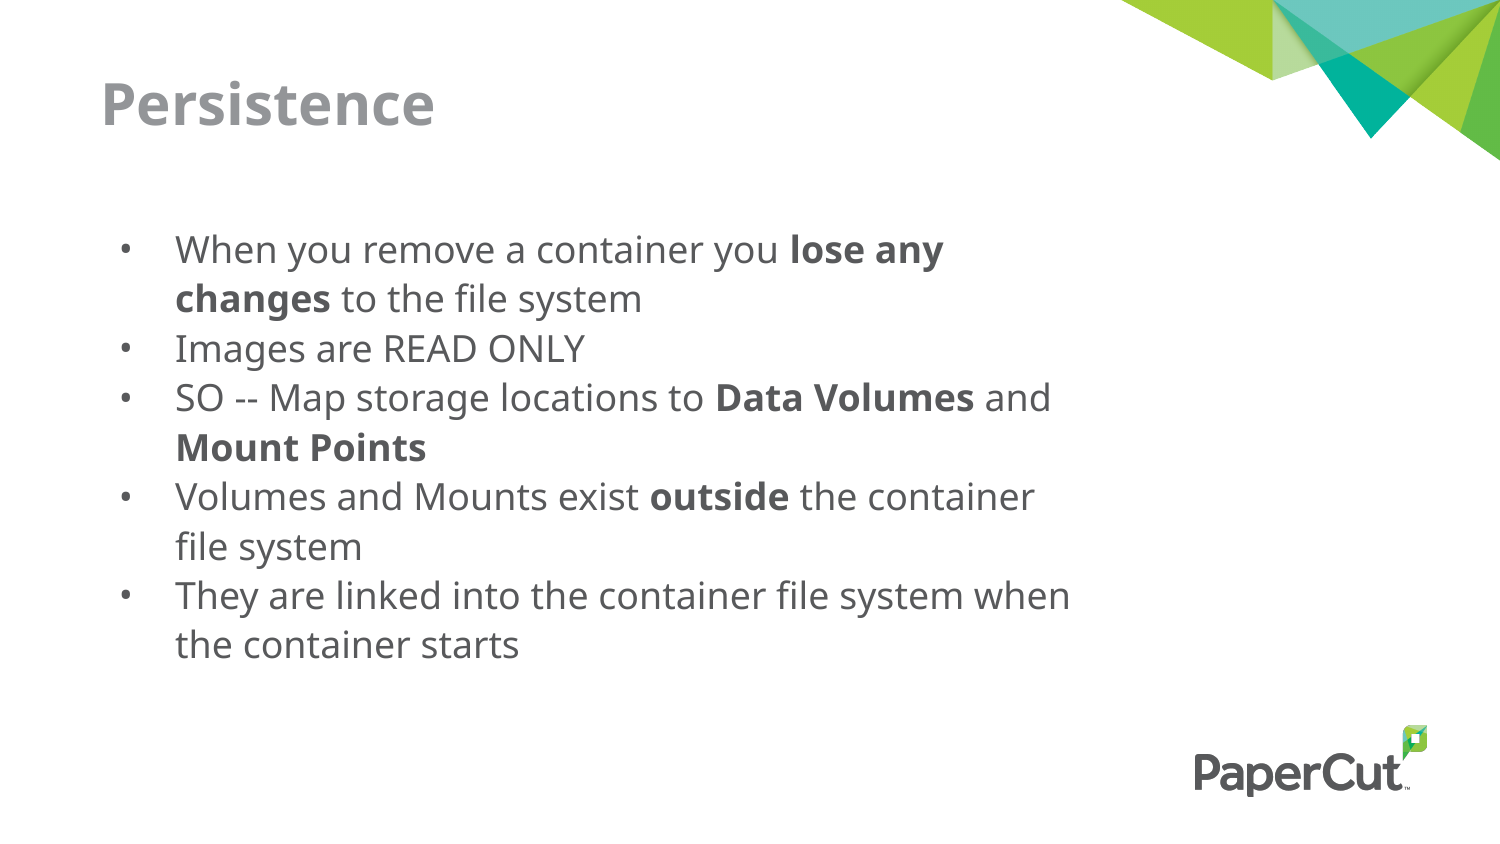

# Persistence
When you remove a container you lose any changes to the file system
Images are READ ONLY
SO -- Map storage locations to Data Volumes and Mount Points
Volumes and Mounts exist outside the container file system
They are linked into the container file system when the container starts